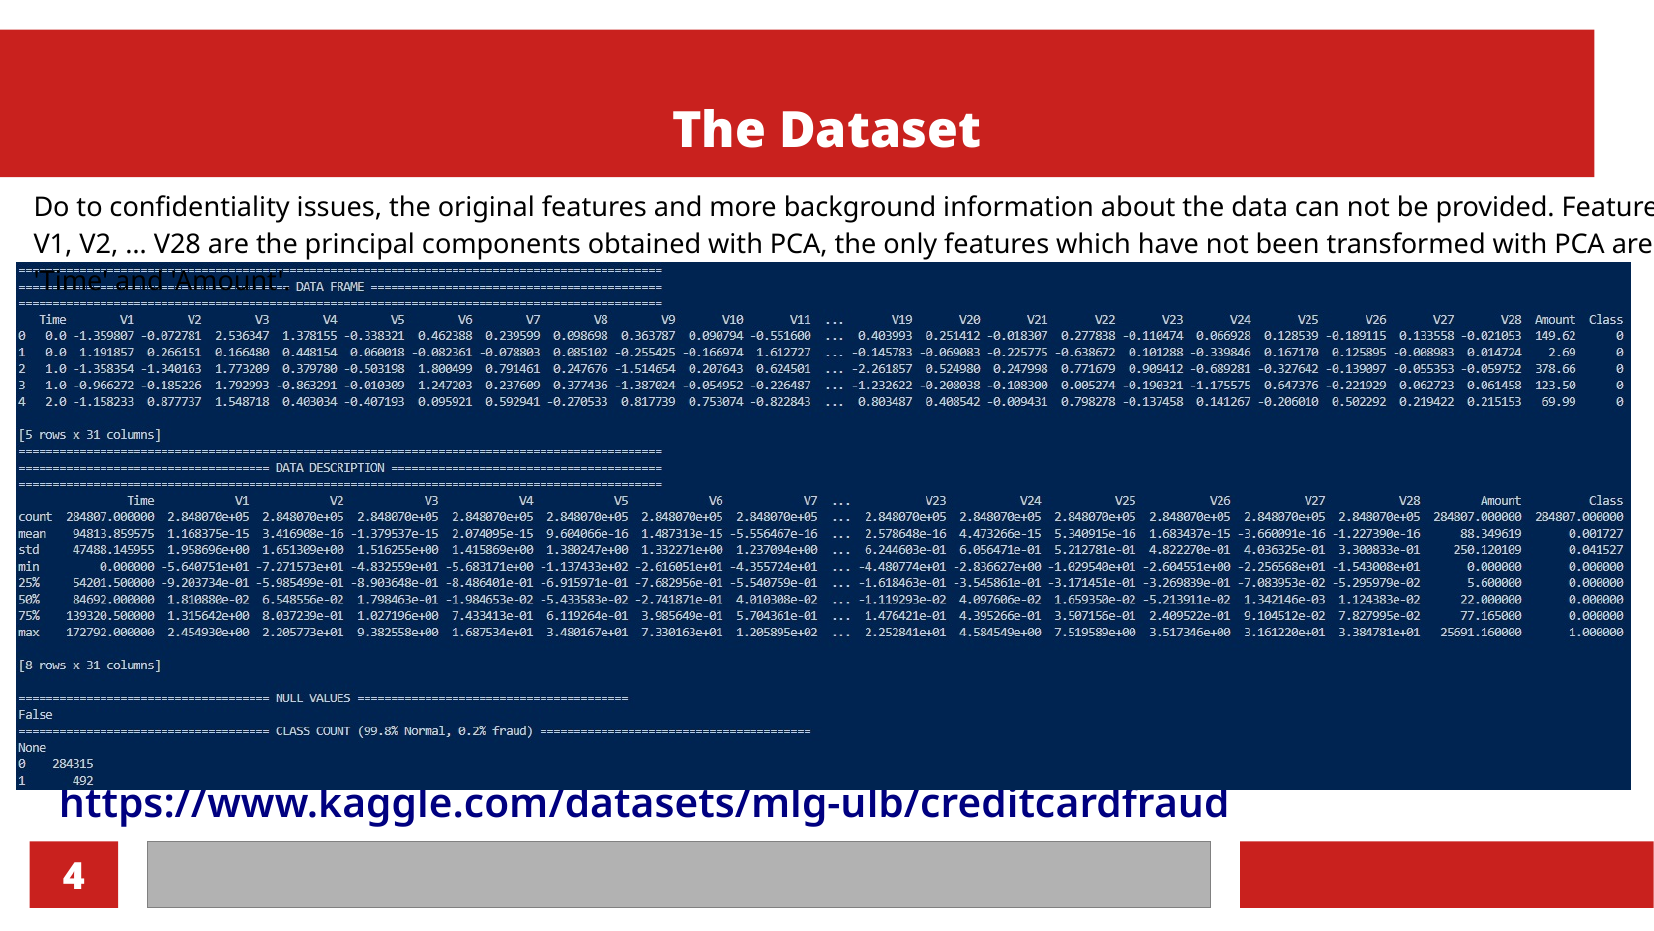

# The Dataset
Do to confidentiality issues, the original features and more background information about the data can not be provided. Features V1, V2, … V28 are the principal components obtained with PCA, the only features which have not been transformed with PCA are 'Time' and 'Amount'.
https://www.kaggle.com/datasets/mlg-ulb/creditcardfraud
4